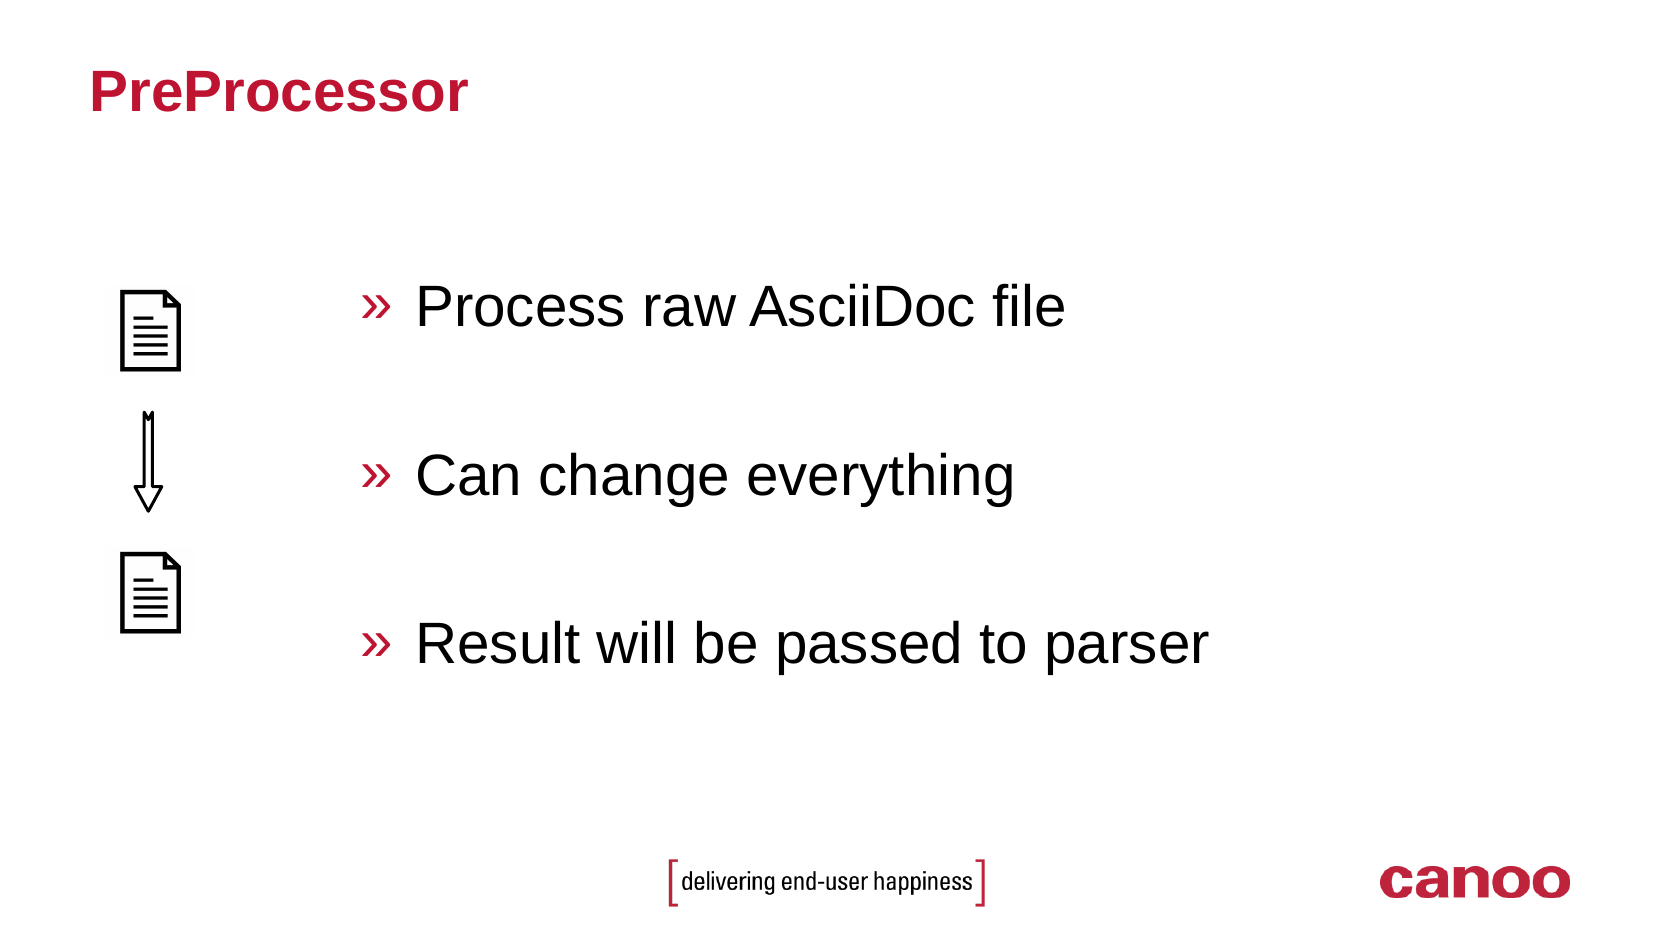

# PreProcessor
Process raw AsciiDoc file
Can change everything
Result will be passed to parser